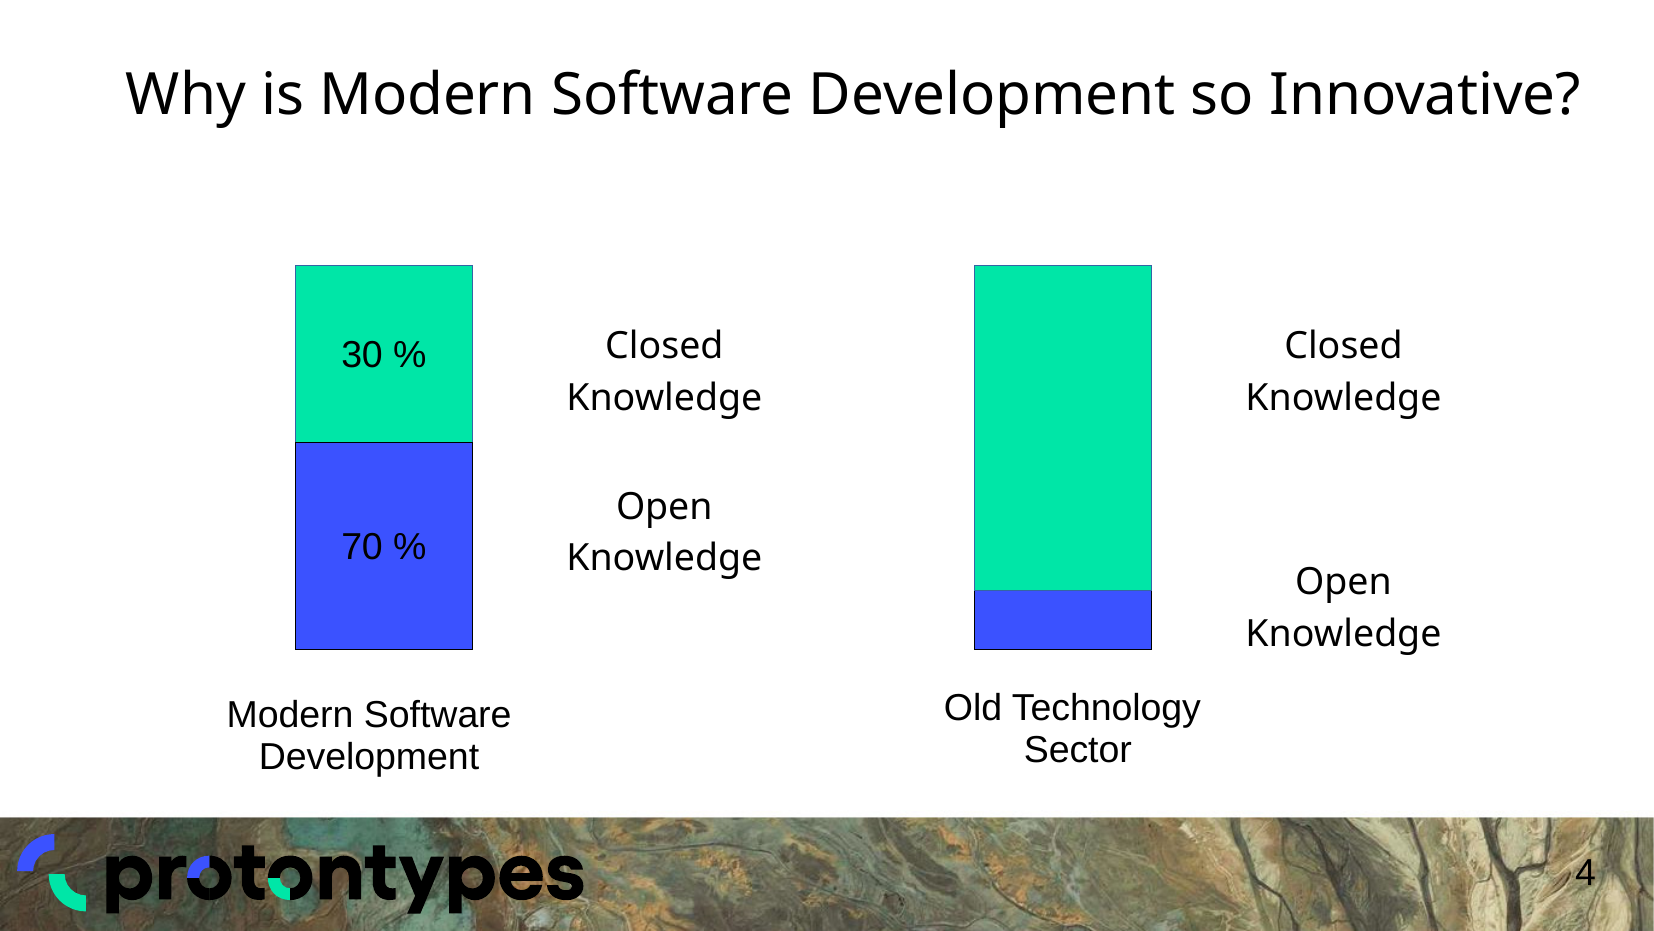

# Why is Modern Software Development so Innovative?
30 %
Closed Knowledge
Closed Knowledge
70 %
Open Knowledge
Open Knowledge
Old Technology
Sector
Modern Software Development
4